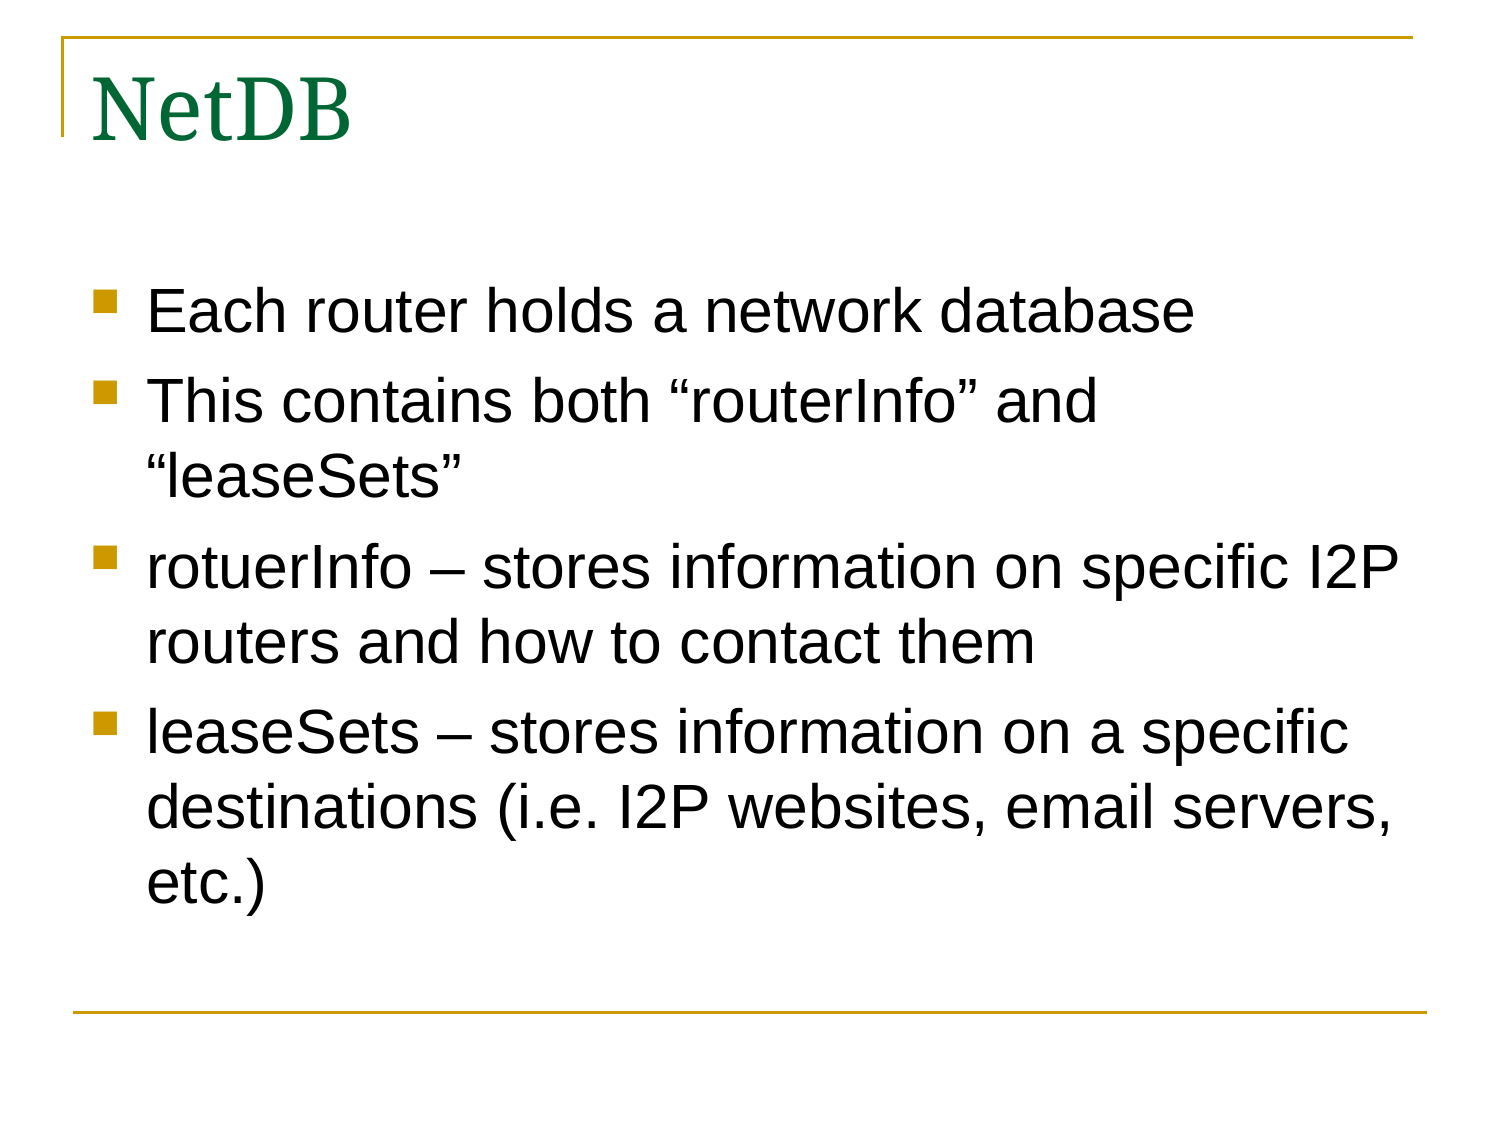

# NetDB
Each router holds a network database
This contains both “routerInfo” and “leaseSets”
rotuerInfo – stores information on specific I2P routers and how to contact them
leaseSets – stores information on a specific destinations (i.e. I2P websites, email servers, etc.)